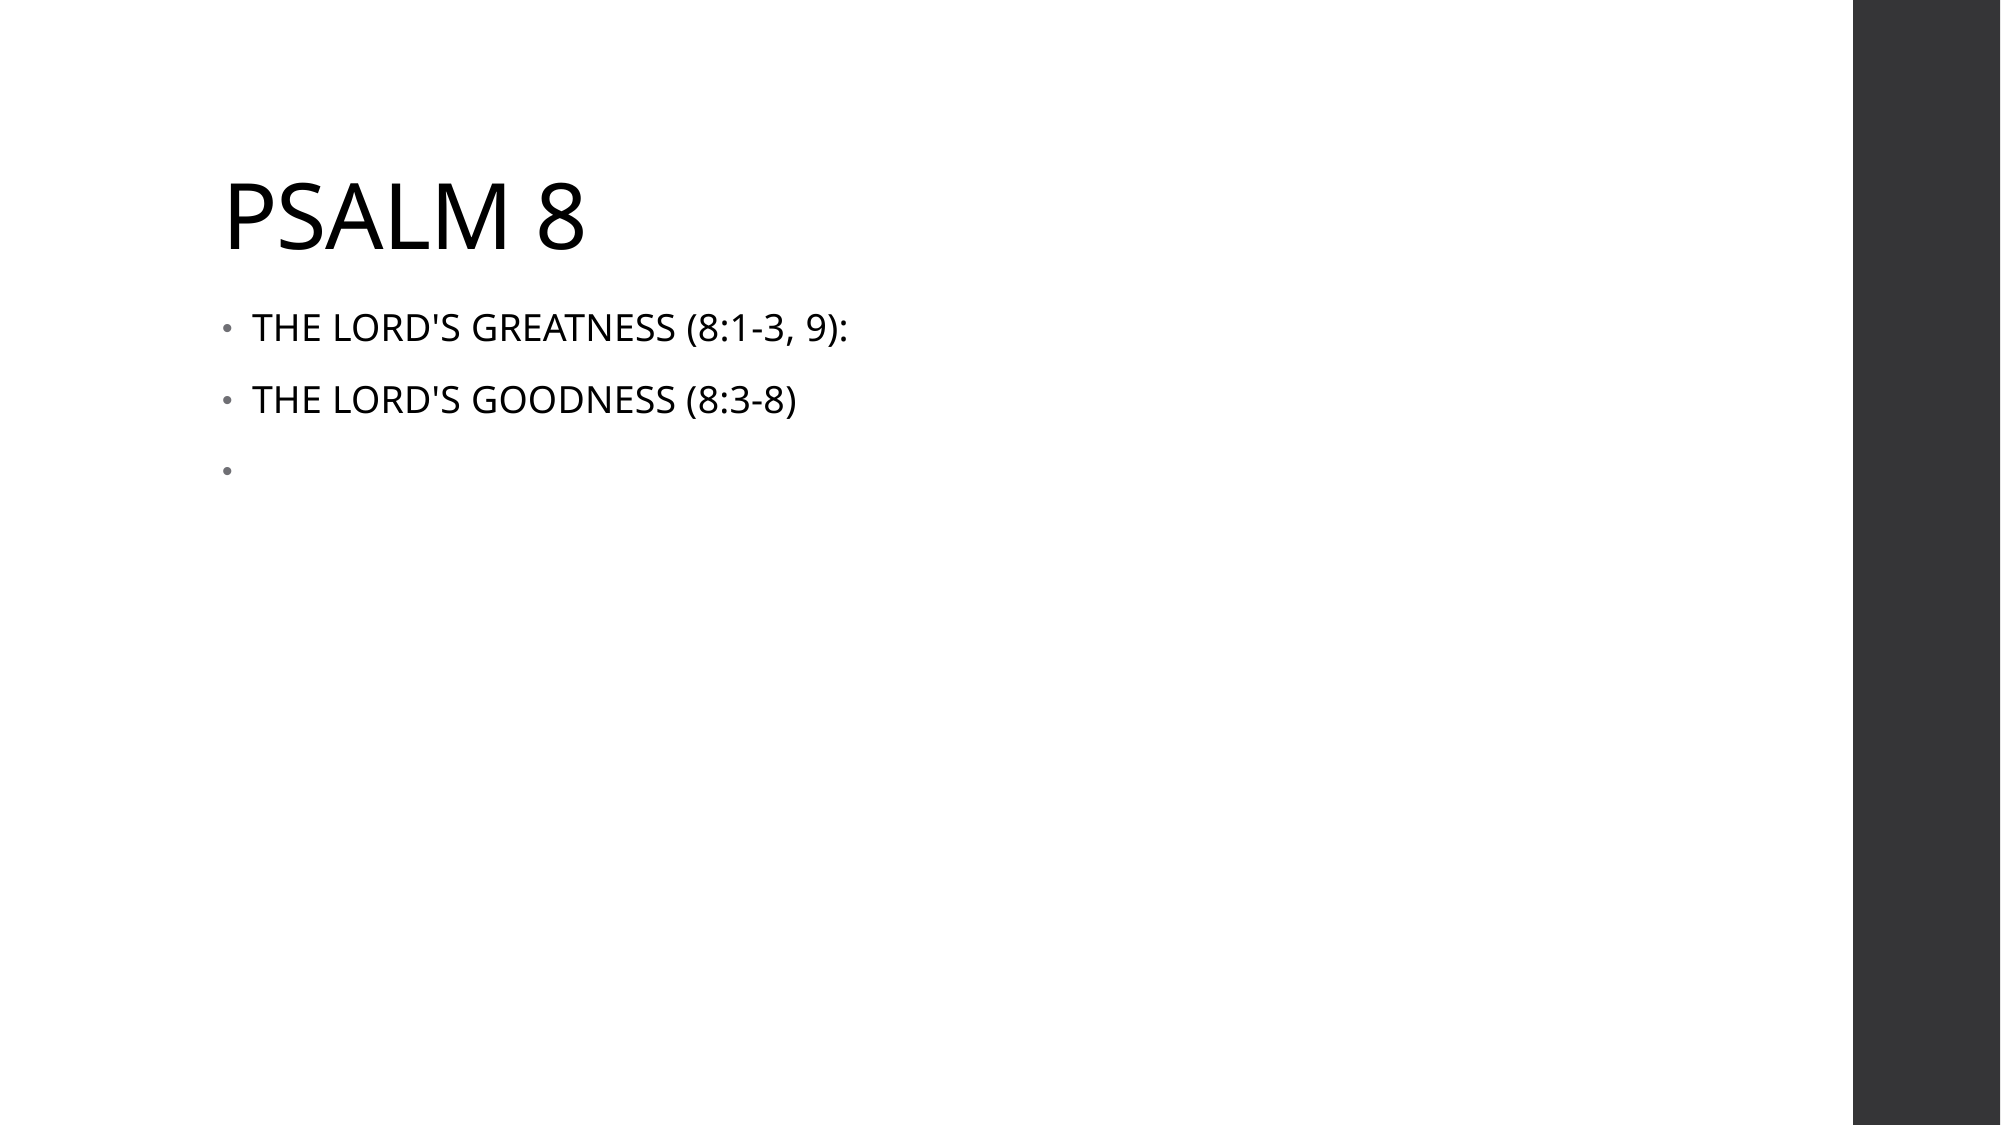

# PSALM 8
THE LORD'S GREATNESS (8:1-3, 9):
THE LORD'S GOODNESS (8:3-8)